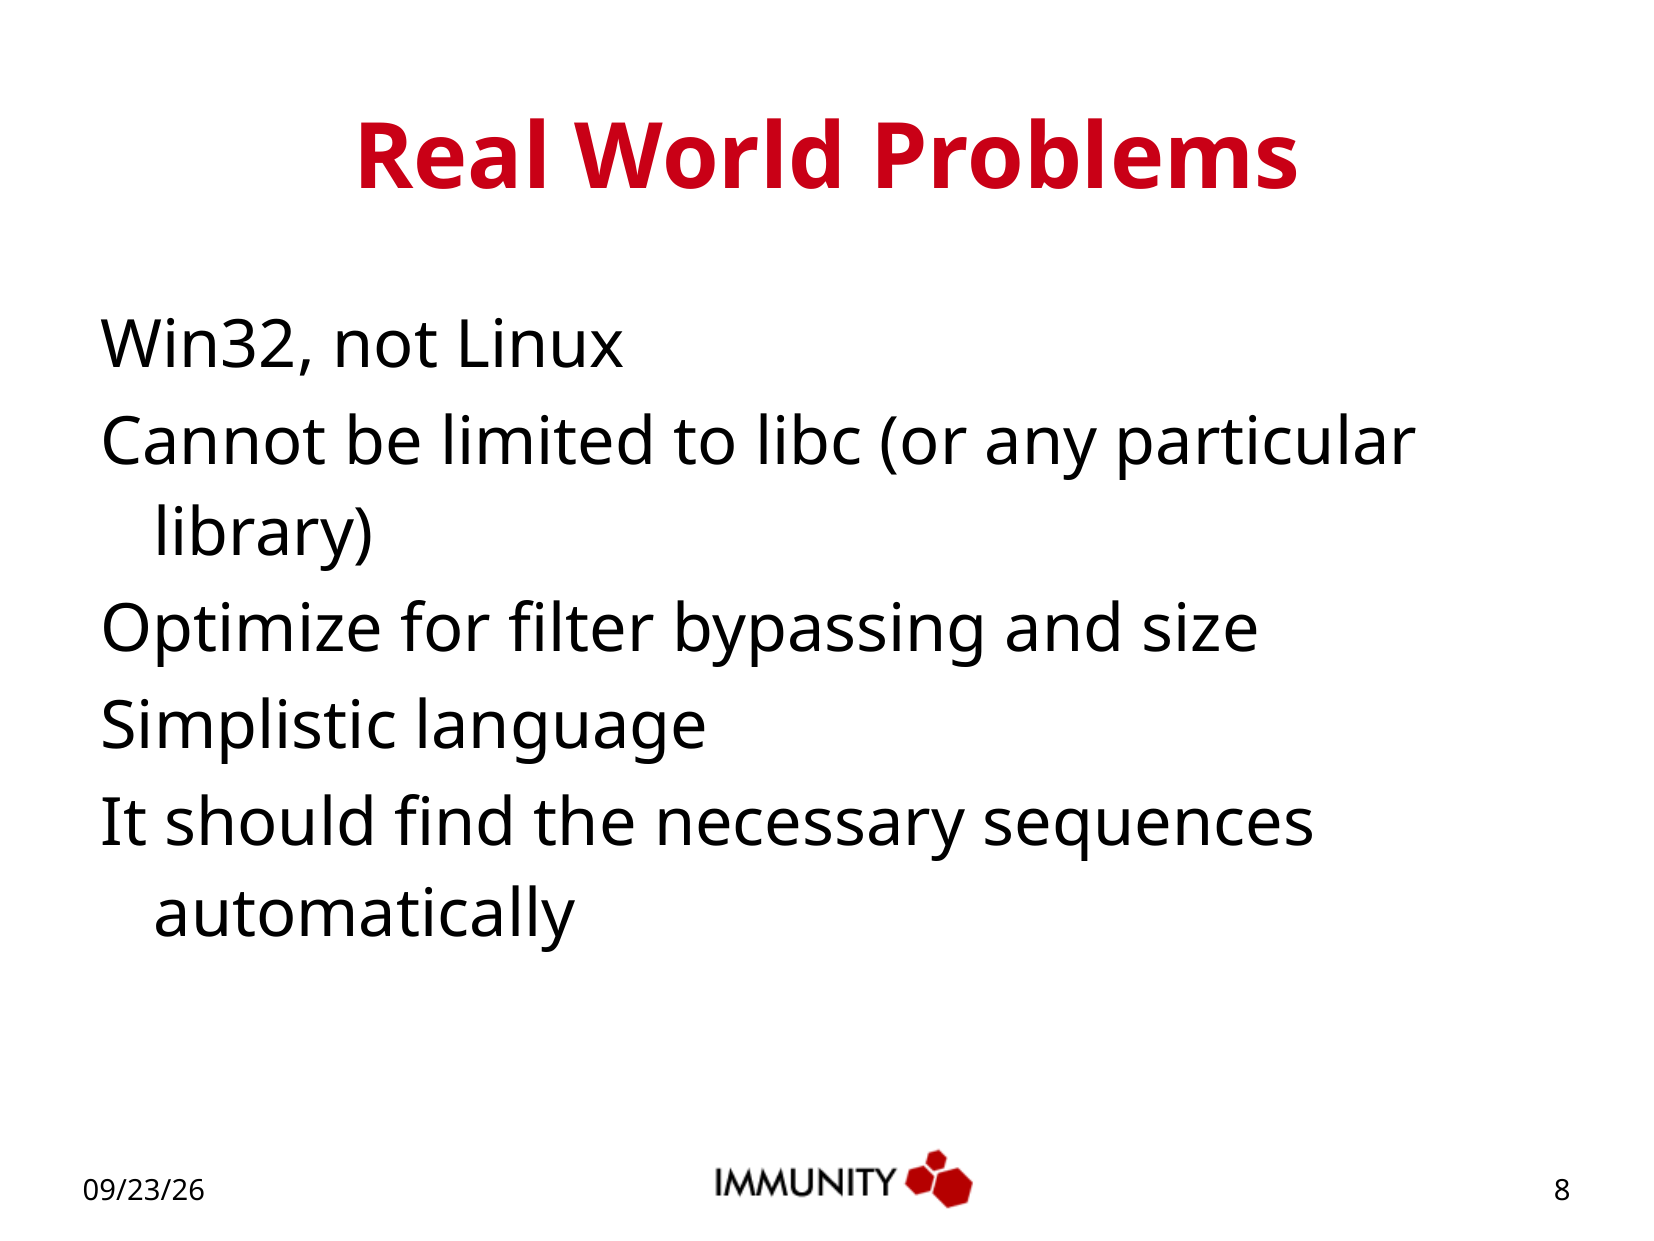

# Real World Problems
Win32, not Linux
Cannot be limited to libc (or any particular library)
Optimize for filter bypassing and size
Simplistic language
It should find the necessary sequences automatically
8